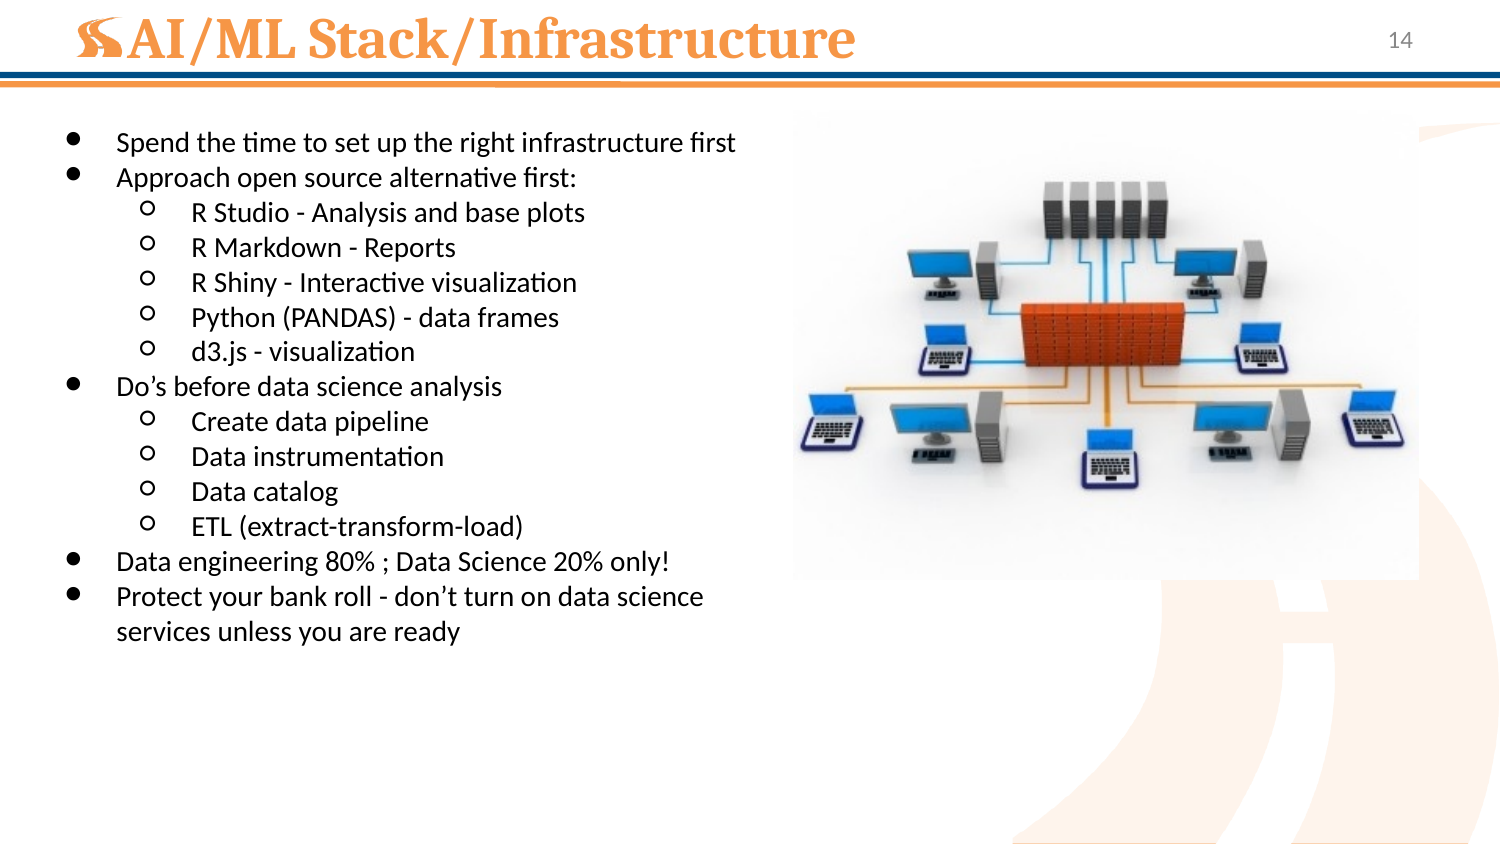

# AI/ML Stack/Infrastructure
Spend the time to set up the right infrastructure first
Approach open source alternative first:
R Studio - Analysis and base plots
R Markdown - Reports
R Shiny - Interactive visualization
Python (PANDAS) - data frames
d3.js - visualization
Do’s before data science analysis
Create data pipeline
Data instrumentation
Data catalog
ETL (extract-transform-load)
Data engineering 80% ; Data Science 20% only!
Protect your bank roll - don’t turn on data science services unless you are ready